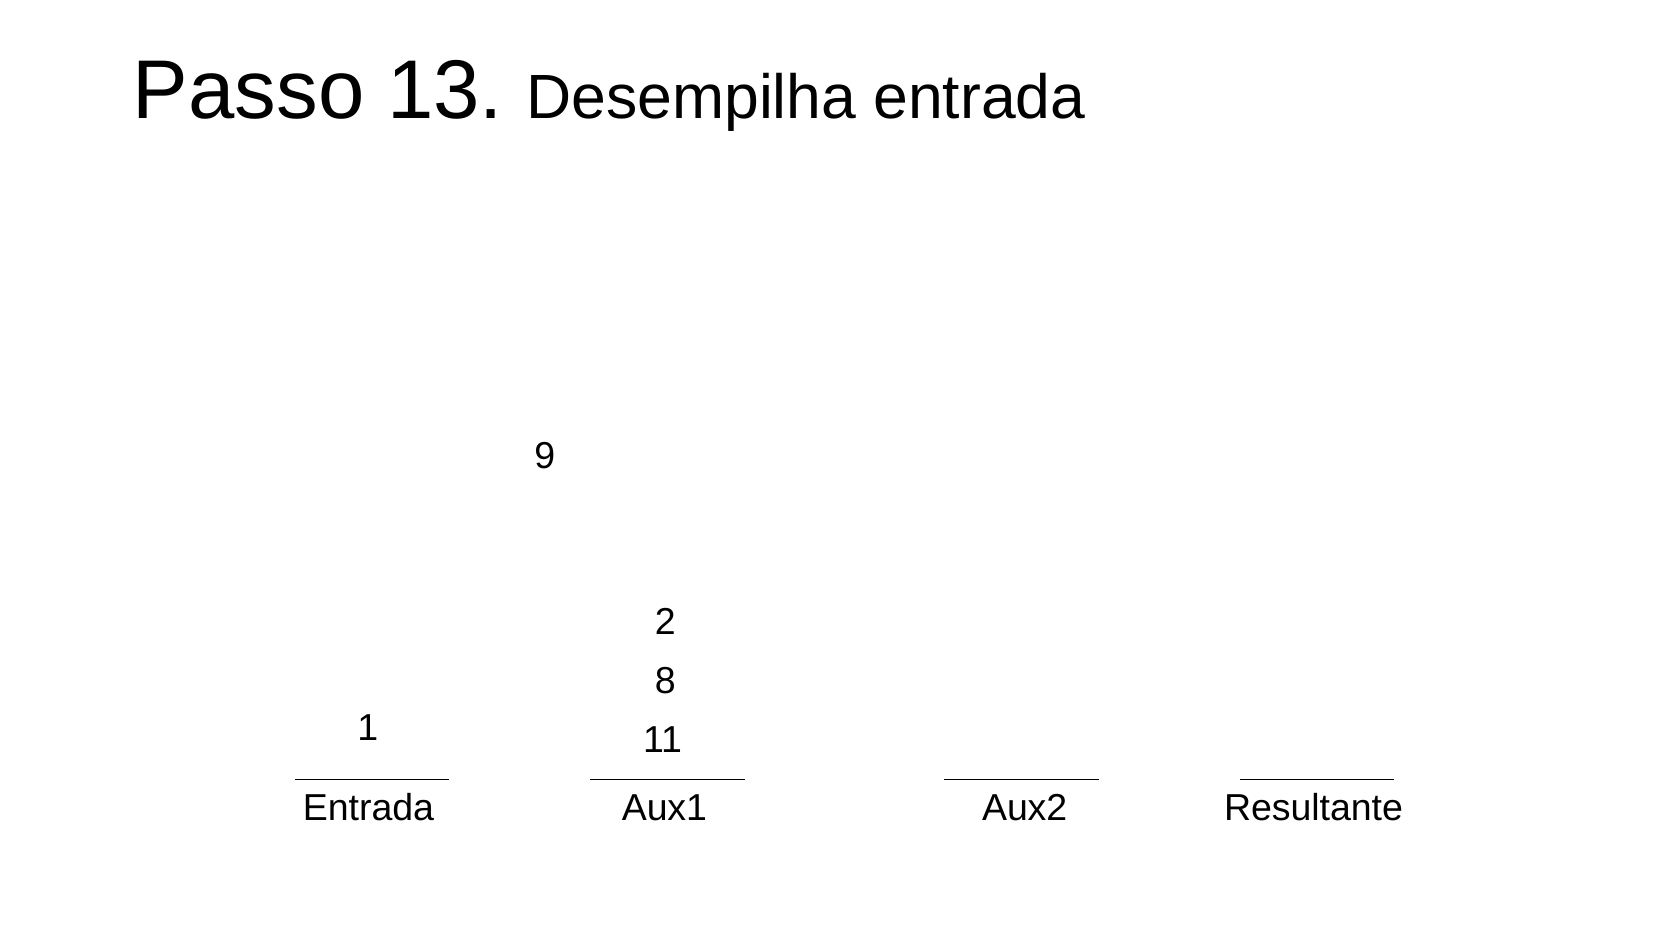

Passo 13. Desempilha entrada
9
2
8
1
11
Entrada
Aux1
Aux2
Resultante